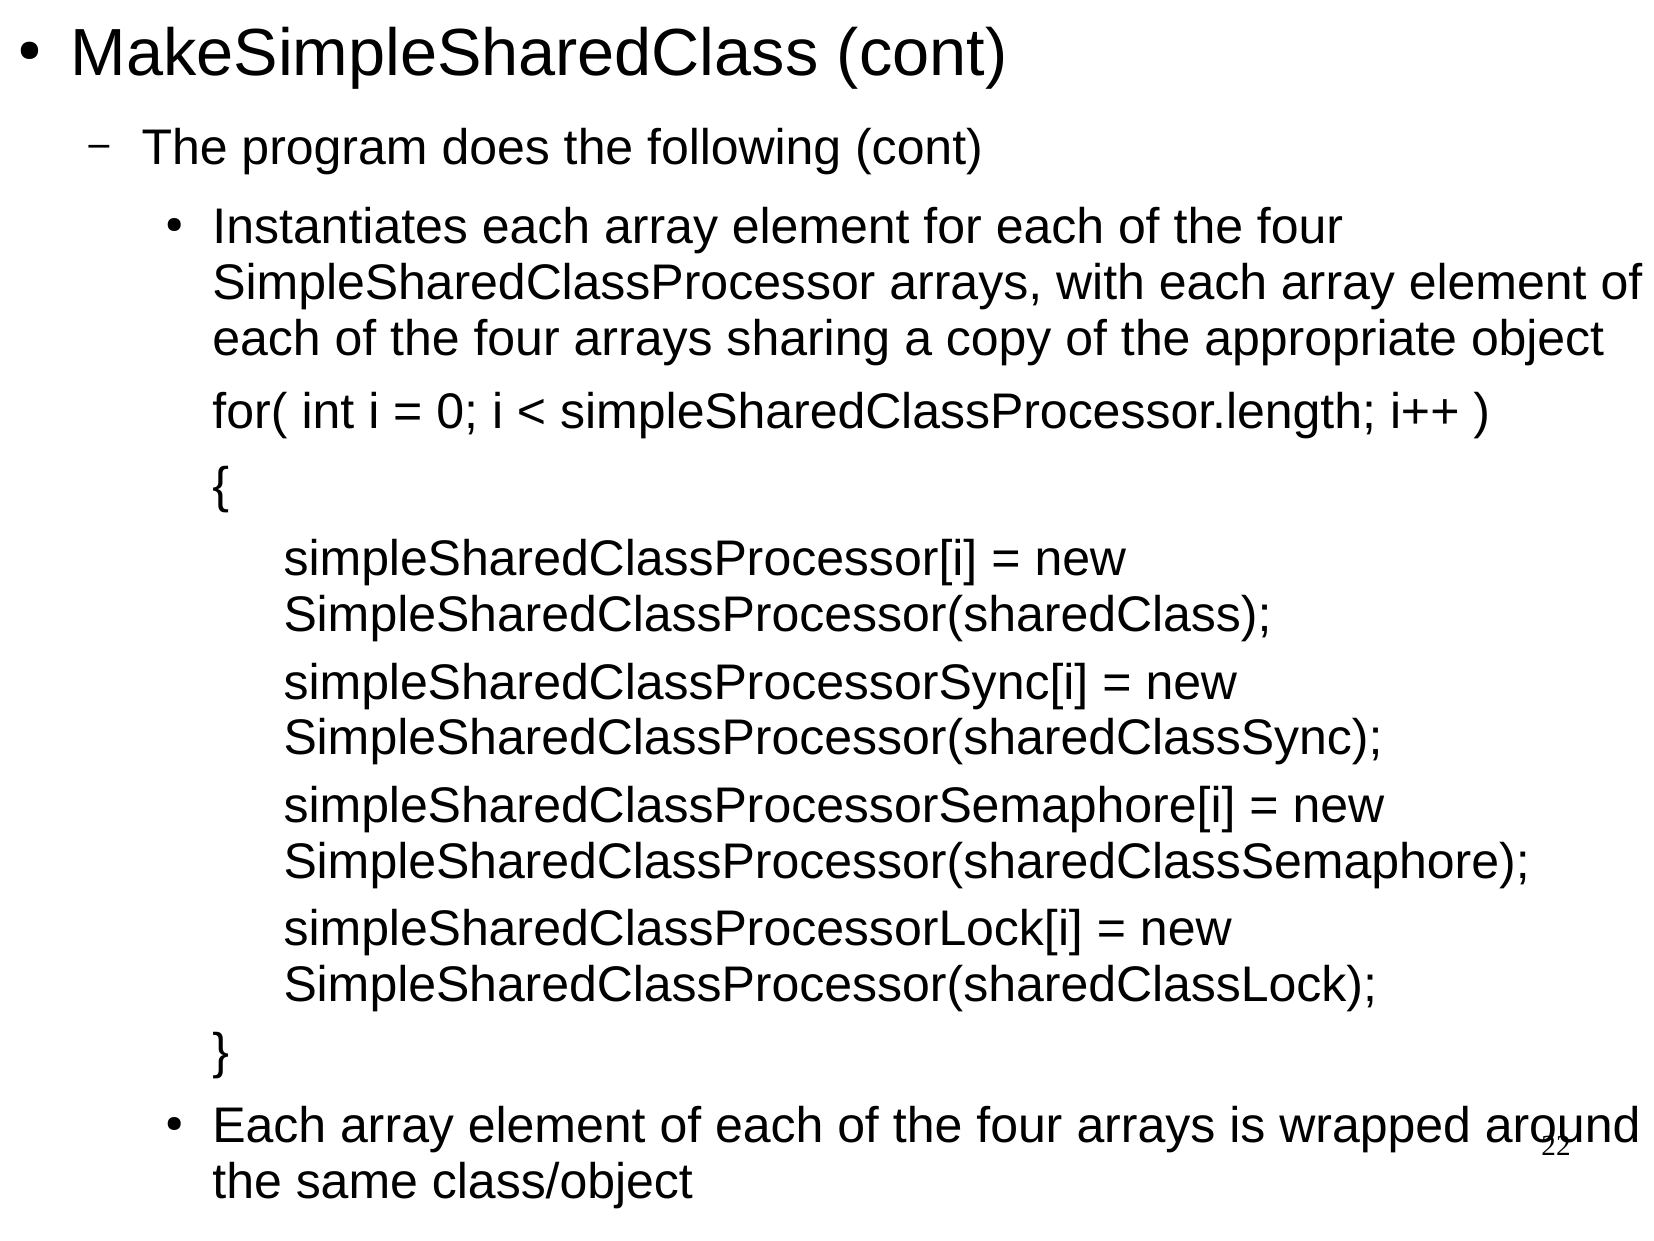

# MakeSimpleSharedClass (cont)
The program does the following (cont)
Instantiates each array element for each of the four SimpleSharedClassProcessor arrays, with each array element of each of the four arrays sharing a copy of the appropriate object
for( int i = 0; i < simpleSharedClassProcessor.length; i++ )
{
simpleSharedClassProcessor[i] = new SimpleSharedClassProcessor(sharedClass);
simpleSharedClassProcessorSync[i] = new SimpleSharedClassProcessor(sharedClassSync);
simpleSharedClassProcessorSemaphore[i] = new SimpleSharedClassProcessor(sharedClassSemaphore);
simpleSharedClassProcessorLock[i] = new SimpleSharedClassProcessor(sharedClassLock);
}
Each array element of each of the four arrays is wrapped around the same class/object
22